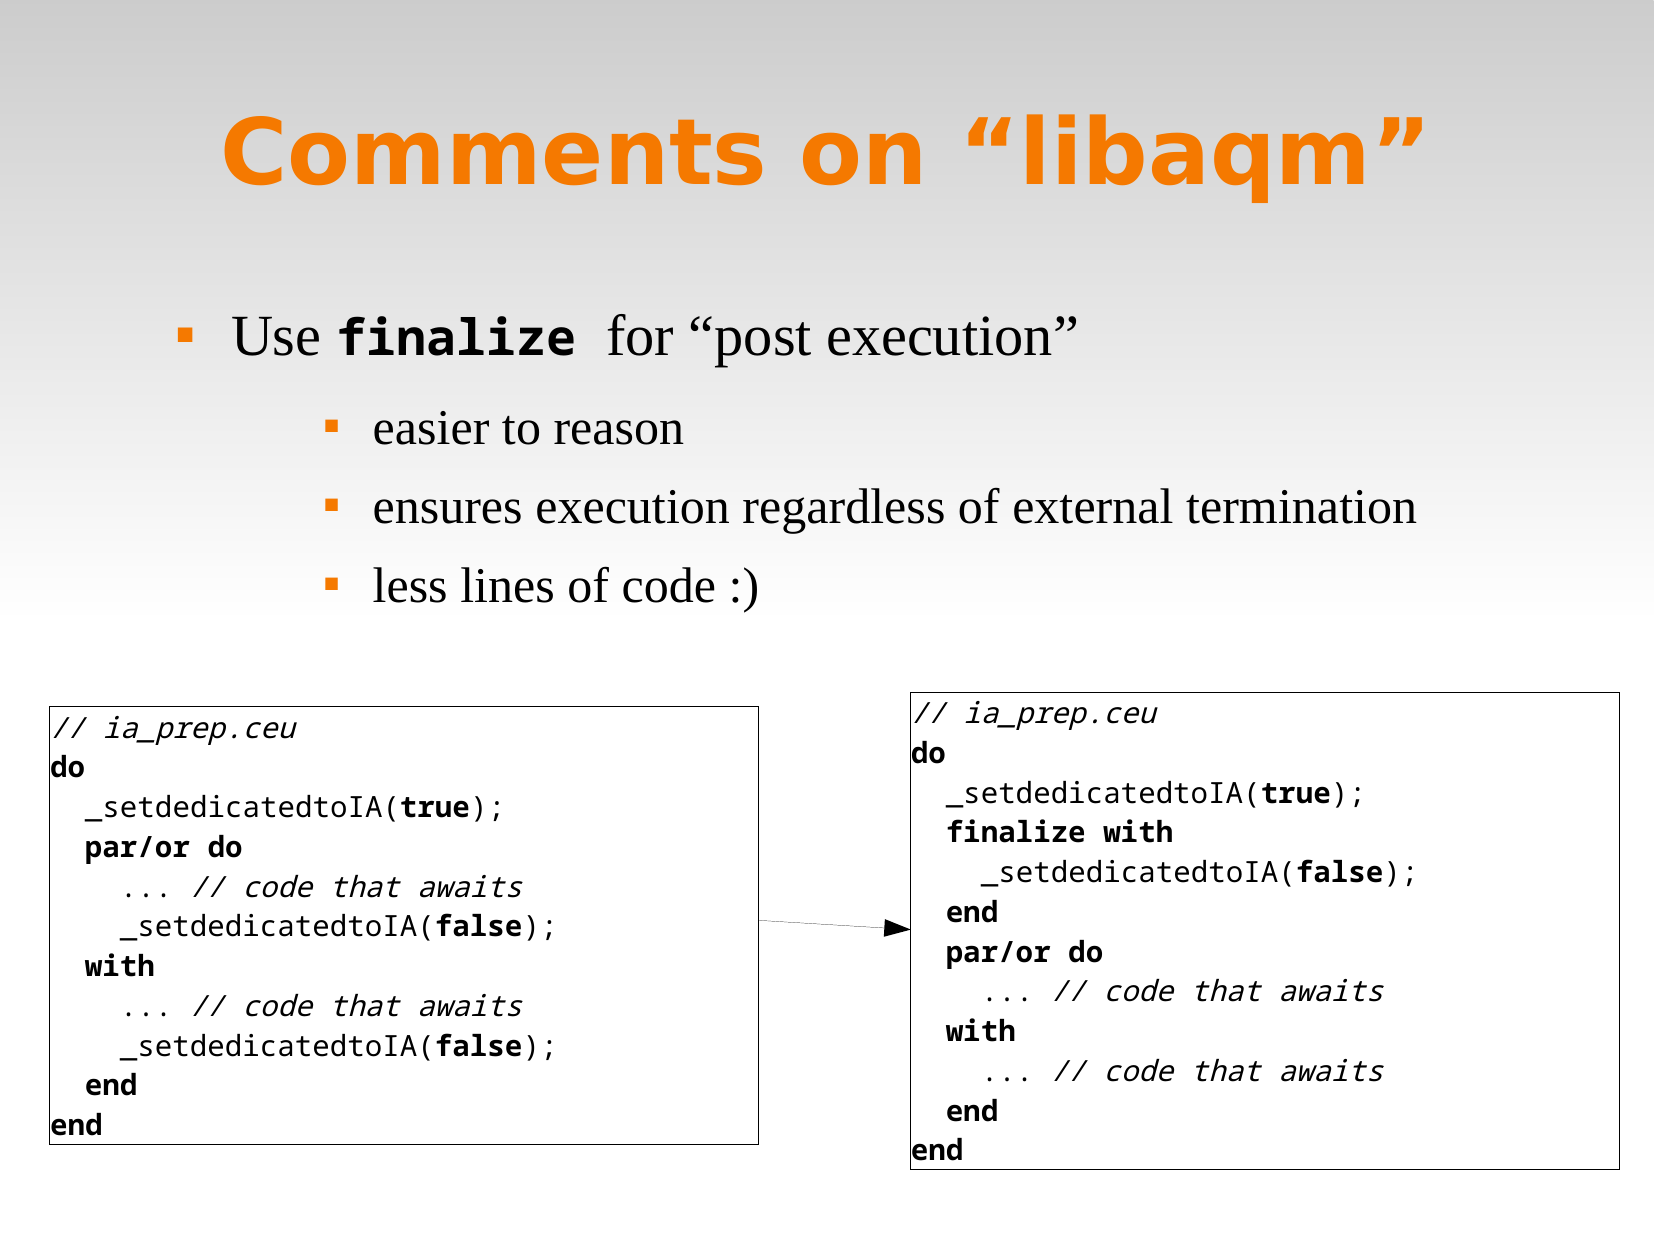

# Comments on “libaqm”
Use finalize for “post execution”
easier to reason
ensures execution regardless of external termination
less lines of code :)
// ia_prep.ceu
do
 _setdedicatedtoIA(true);
 finalize with
 _setdedicatedtoIA(false);
 end
 par/or do
 ... // code that awaits
 with
 ... // code that awaits
 end
end
// ia_prep.ceu
do
 _setdedicatedtoIA(true);
 par/or do
 ... // code that awaits
 _setdedicatedtoIA(false);
 with
 ... // code that awaits
 _setdedicatedtoIA(false);
 end
end
12